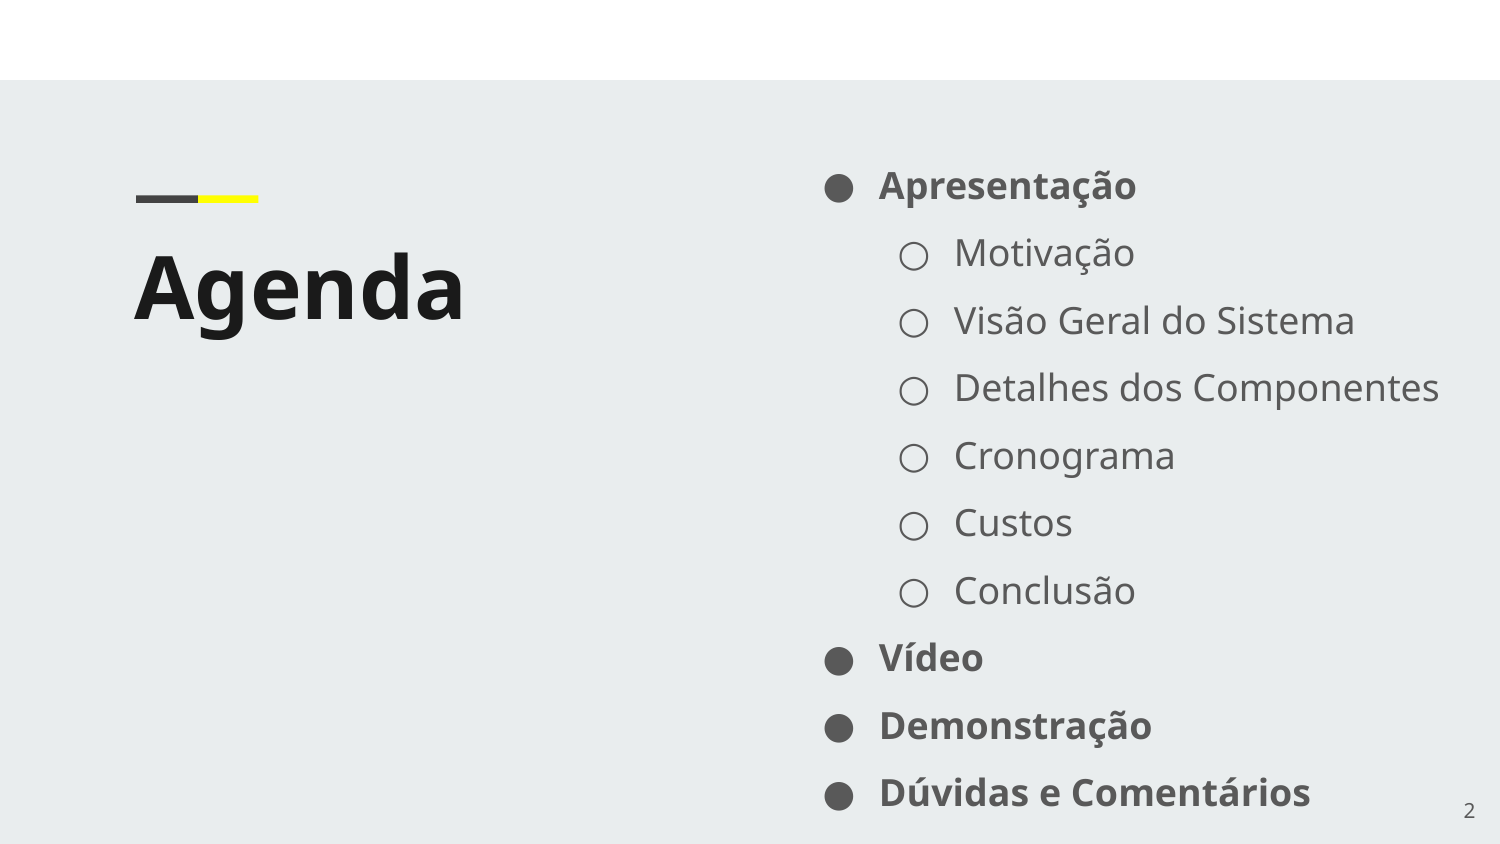

# Apresentação
Motivação
Visão Geral do Sistema
Detalhes dos Componentes
Cronograma
Custos
Conclusão
Vídeo
Demonstração
Dúvidas e Comentários
Agenda